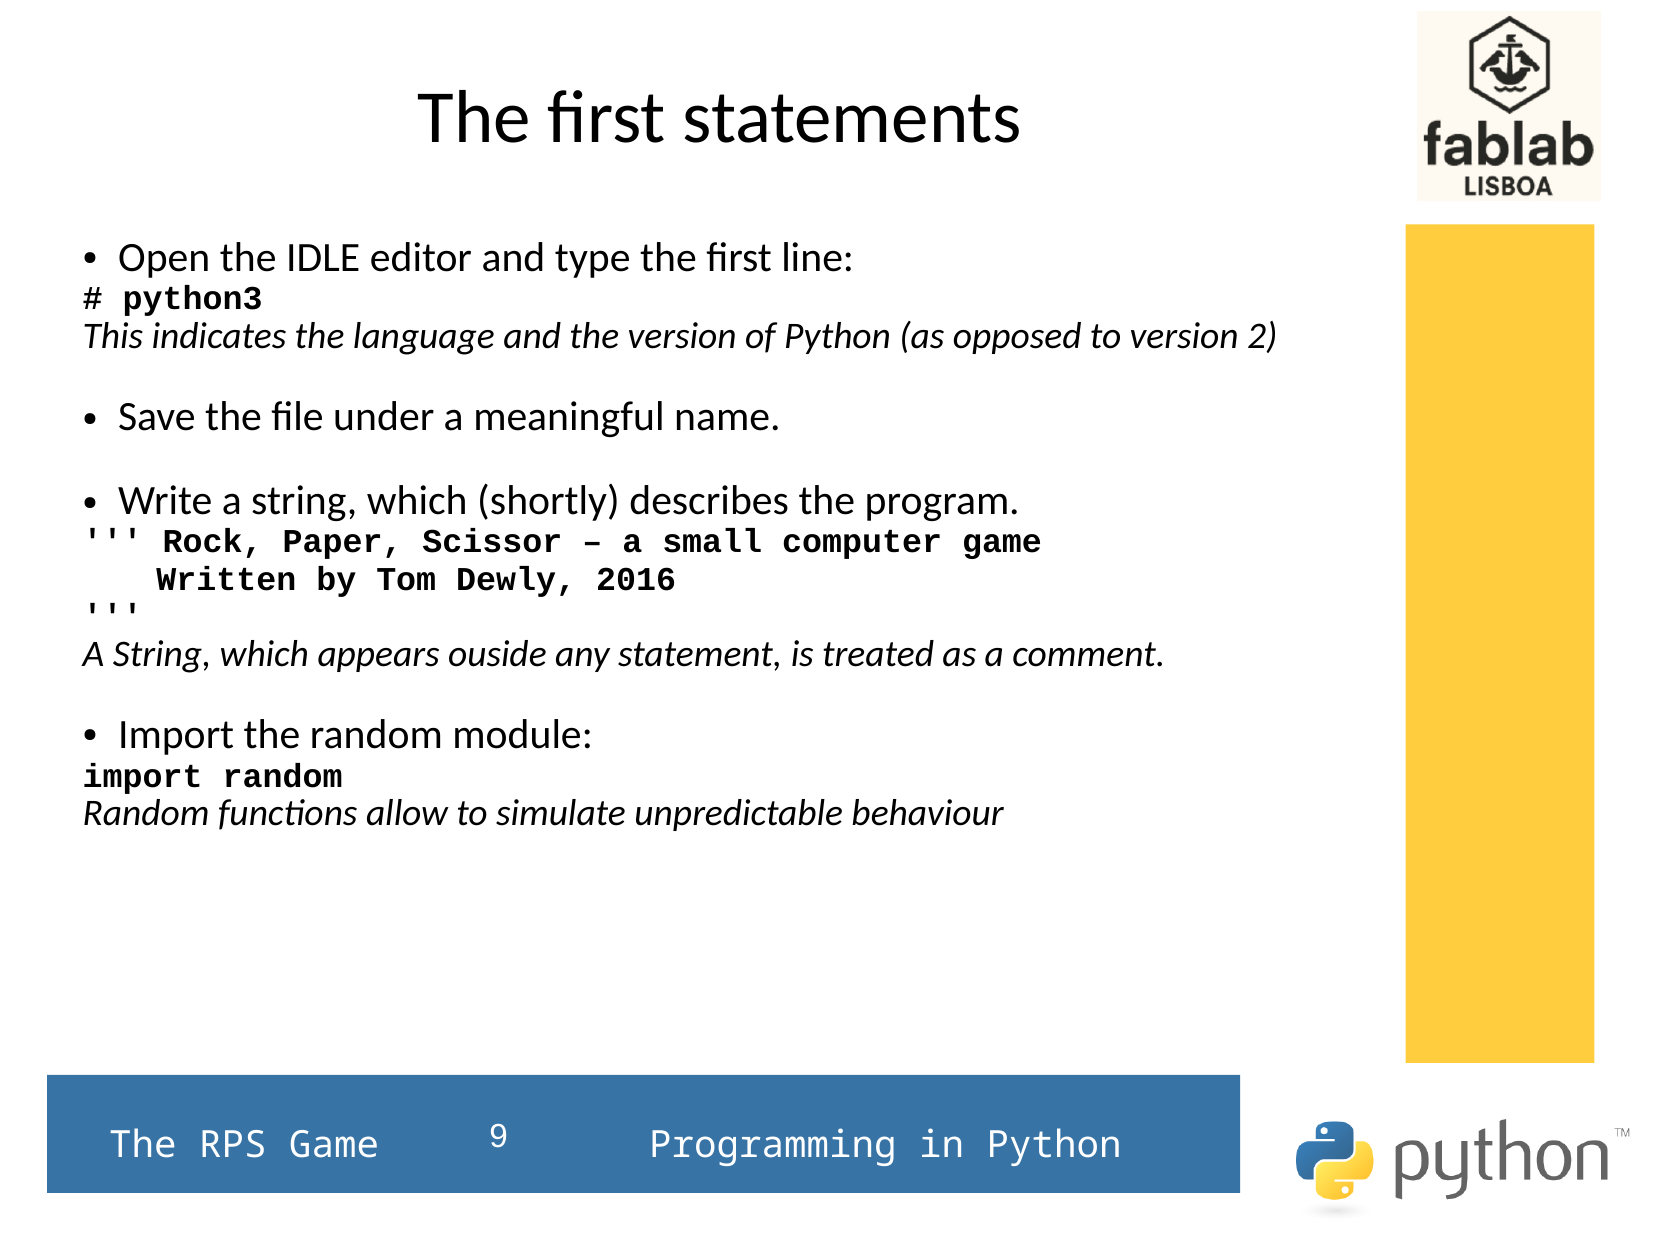

# The first statements
Open the IDLE editor and type the first line:
# python3
This indicates the language and the version of Python (as opposed to version 2)
Save the file under a meaningful name.
Write a string, which (shortly) describes the program.
''' Rock, Paper, Scissor – a small computer game
	Written by Tom Dewly, 2016
'''
A String, which appears ouside any statement, is treated as a comment.
Import the random module:
import random
Random functions allow to simulate unpredictable behaviour
The RPS Game Programming in Python